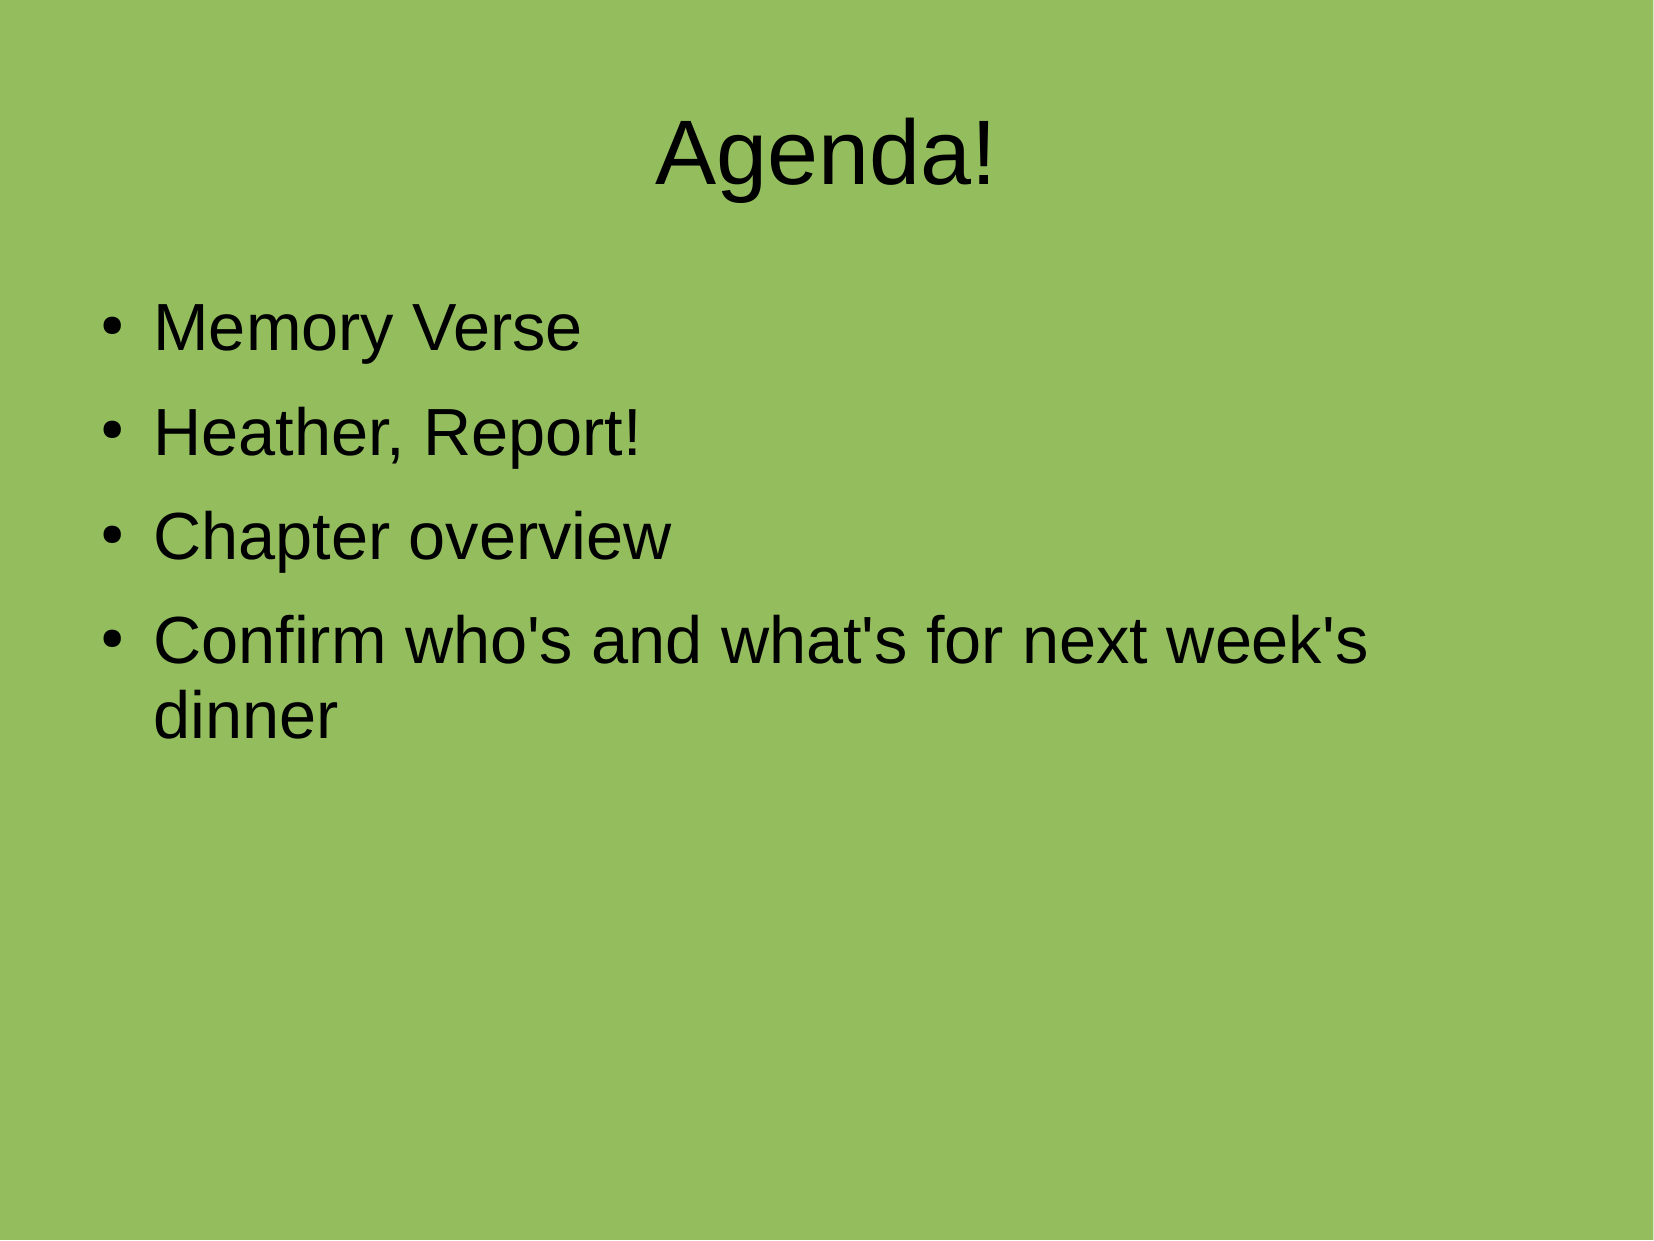

# Agenda!
Memory Verse
Heather, Report!
Chapter overview
Confirm who's and what's for next week's dinner